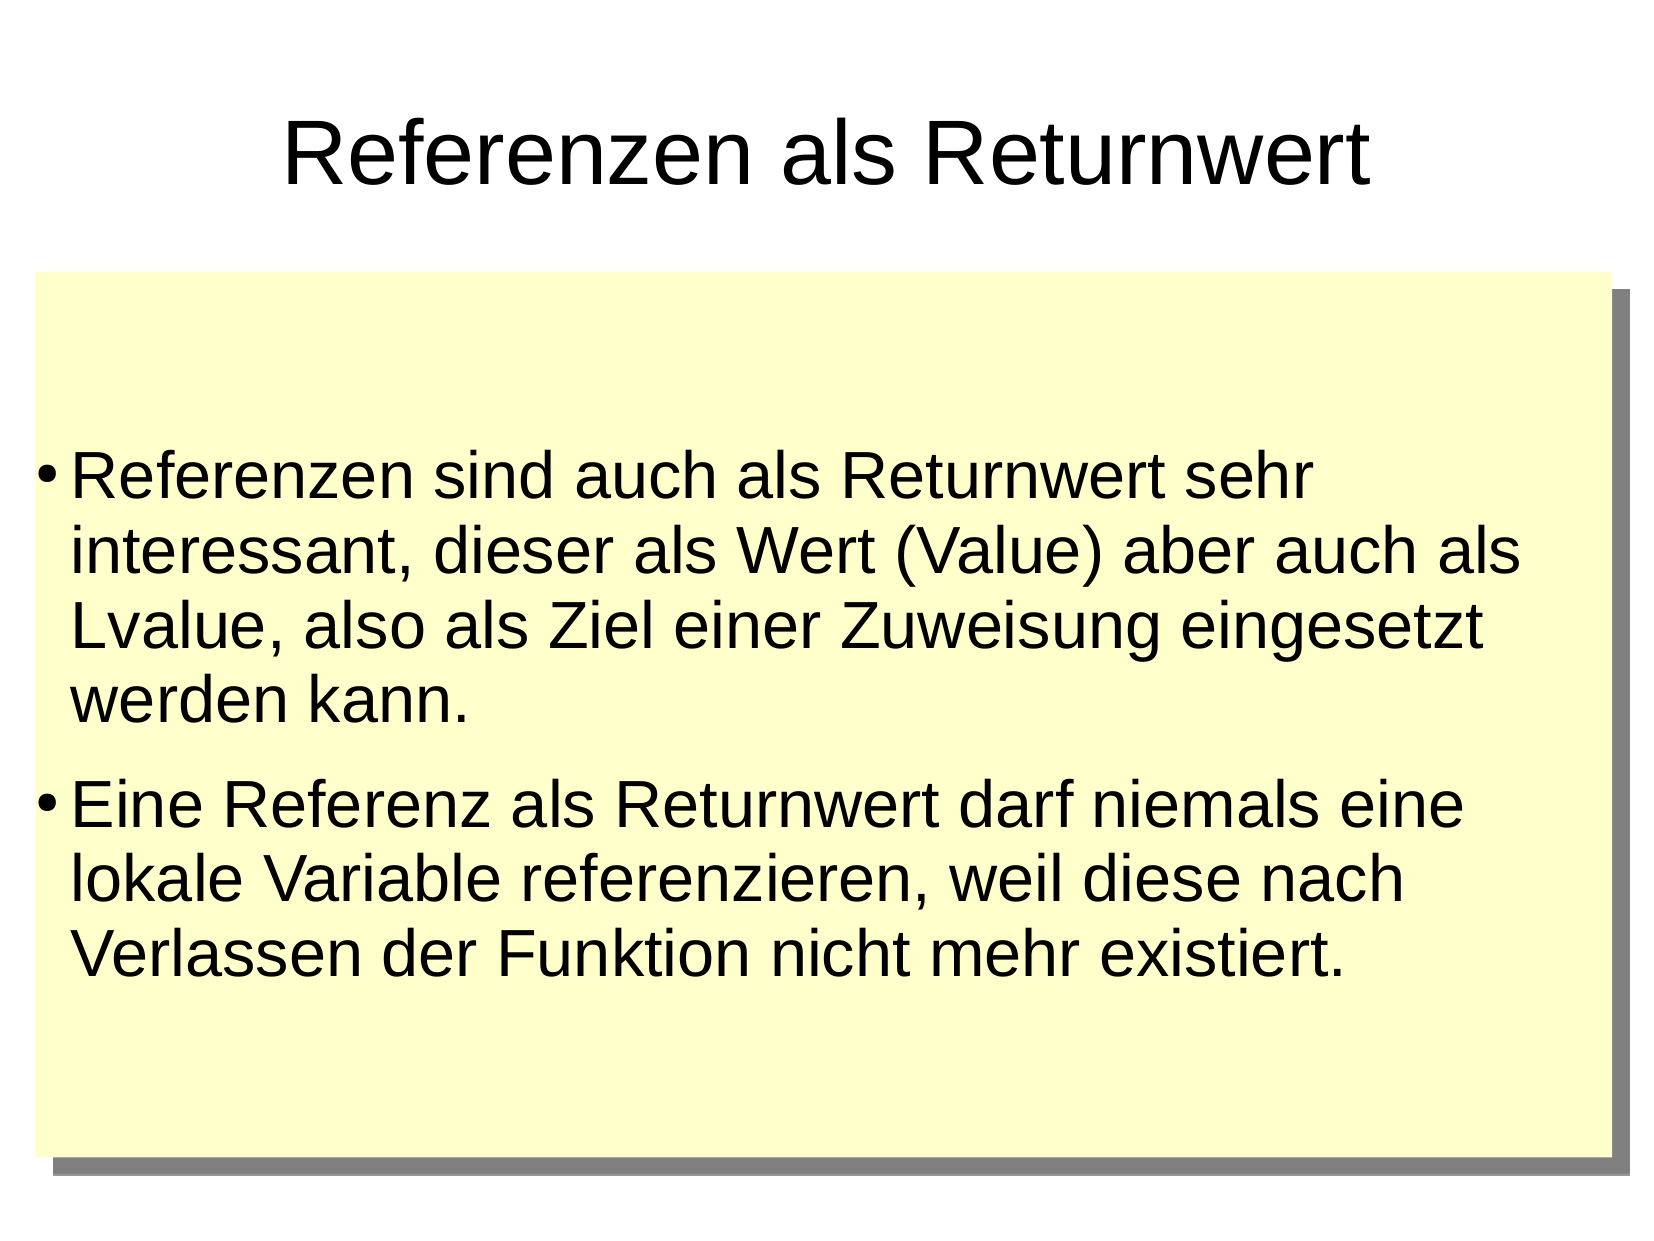

# Referenzen als Returnwert
Referenzen sind auch als Returnwert sehr interessant, dieser als Wert (Value) aber auch als Lvalue, also als Ziel einer Zuweisung eingesetzt werden kann.
Eine Referenz als Returnwert darf niemals eine lokale Variable referenzieren, weil diese nach Verlassen der Funktion nicht mehr existiert.
15